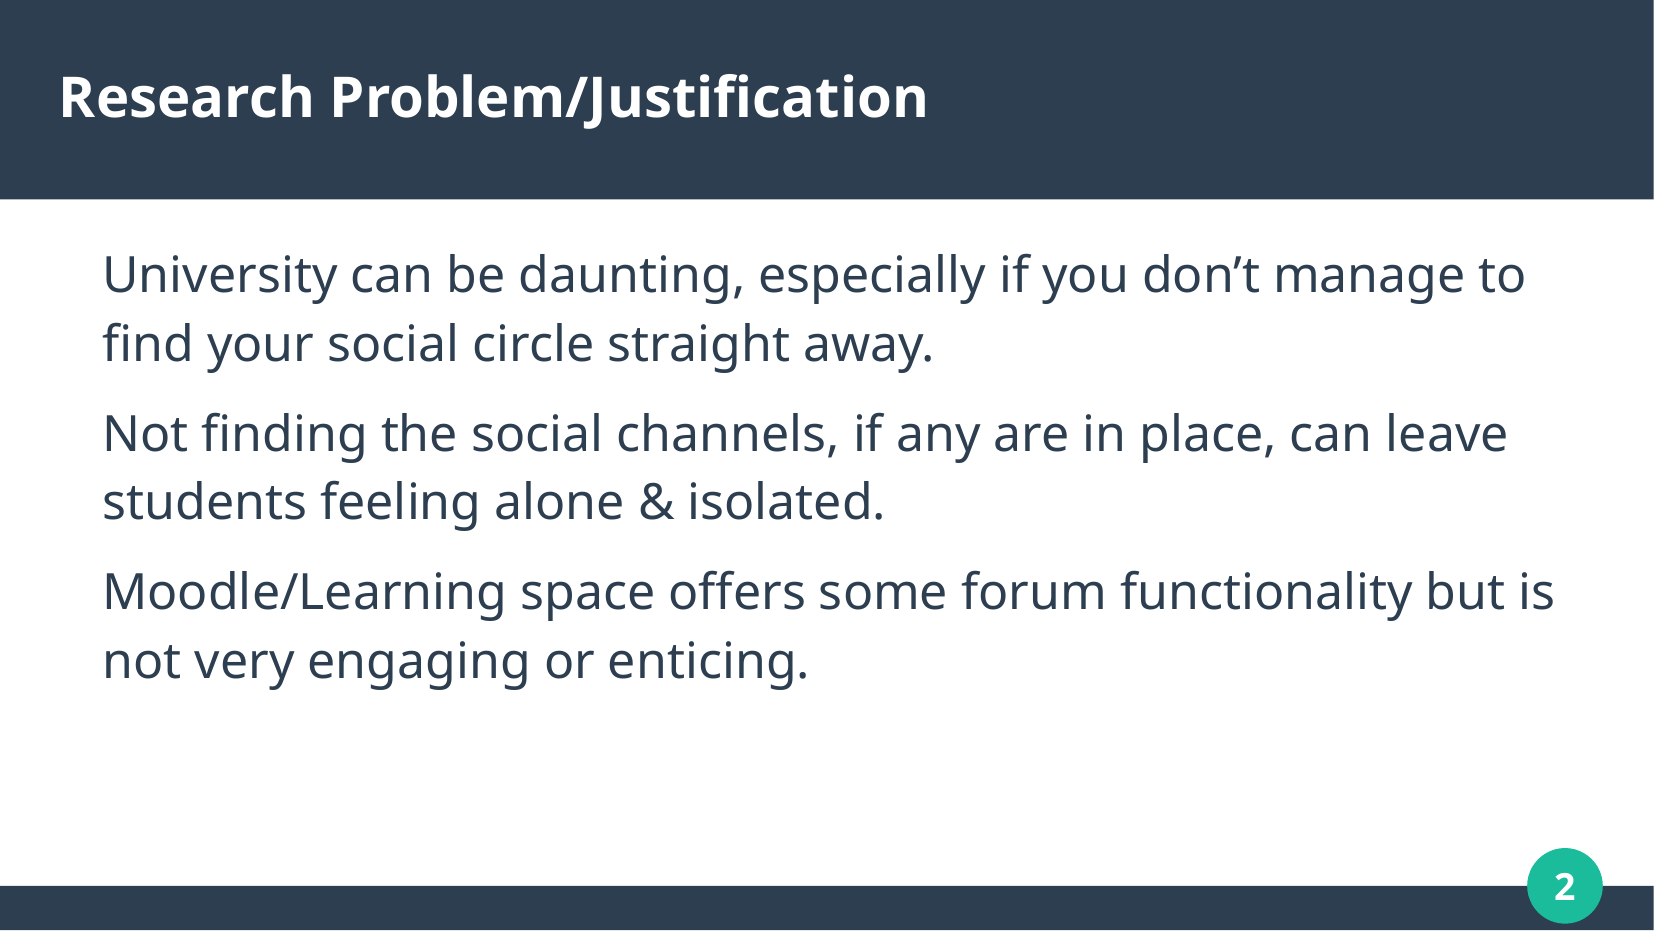

# Research Problem/Justification
University can be daunting, especially if you don’t manage to find your social circle straight away.
Not finding the social channels, if any are in place, can leave students feeling alone & isolated.
Moodle/Learning space offers some forum functionality but is not very engaging or enticing.